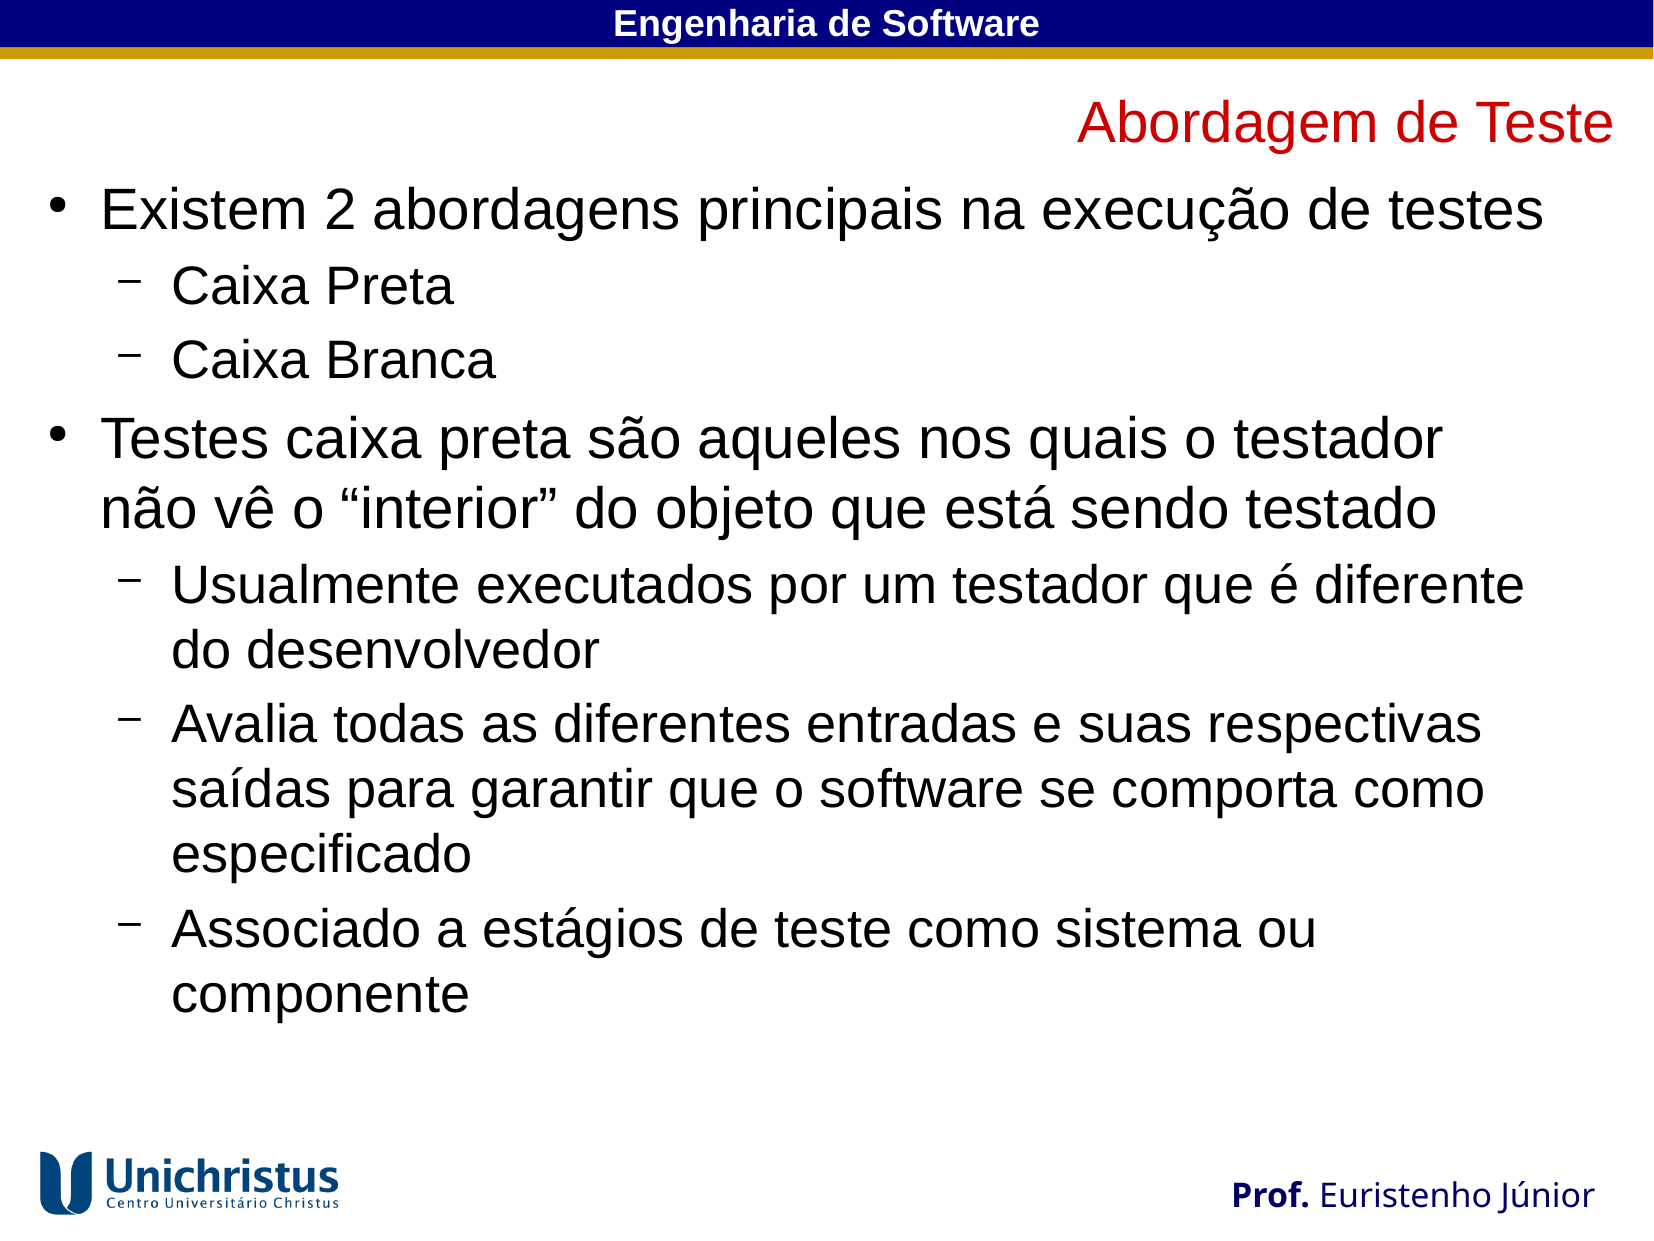

Engenharia de Software
Abordagem de Teste
# Existem 2 abordagens principais na execução de testes
Caixa Preta
Caixa Branca
Testes caixa preta são aqueles nos quais o testador não vê o “interior” do objeto que está sendo testado
Usualmente executados por um testador que é diferente do desenvolvedor
Avalia todas as diferentes entradas e suas respectivas saídas para garantir que o software se comporta como especificado
Associado a estágios de teste como sistema ou componente
Prof. Euristenho Júnior